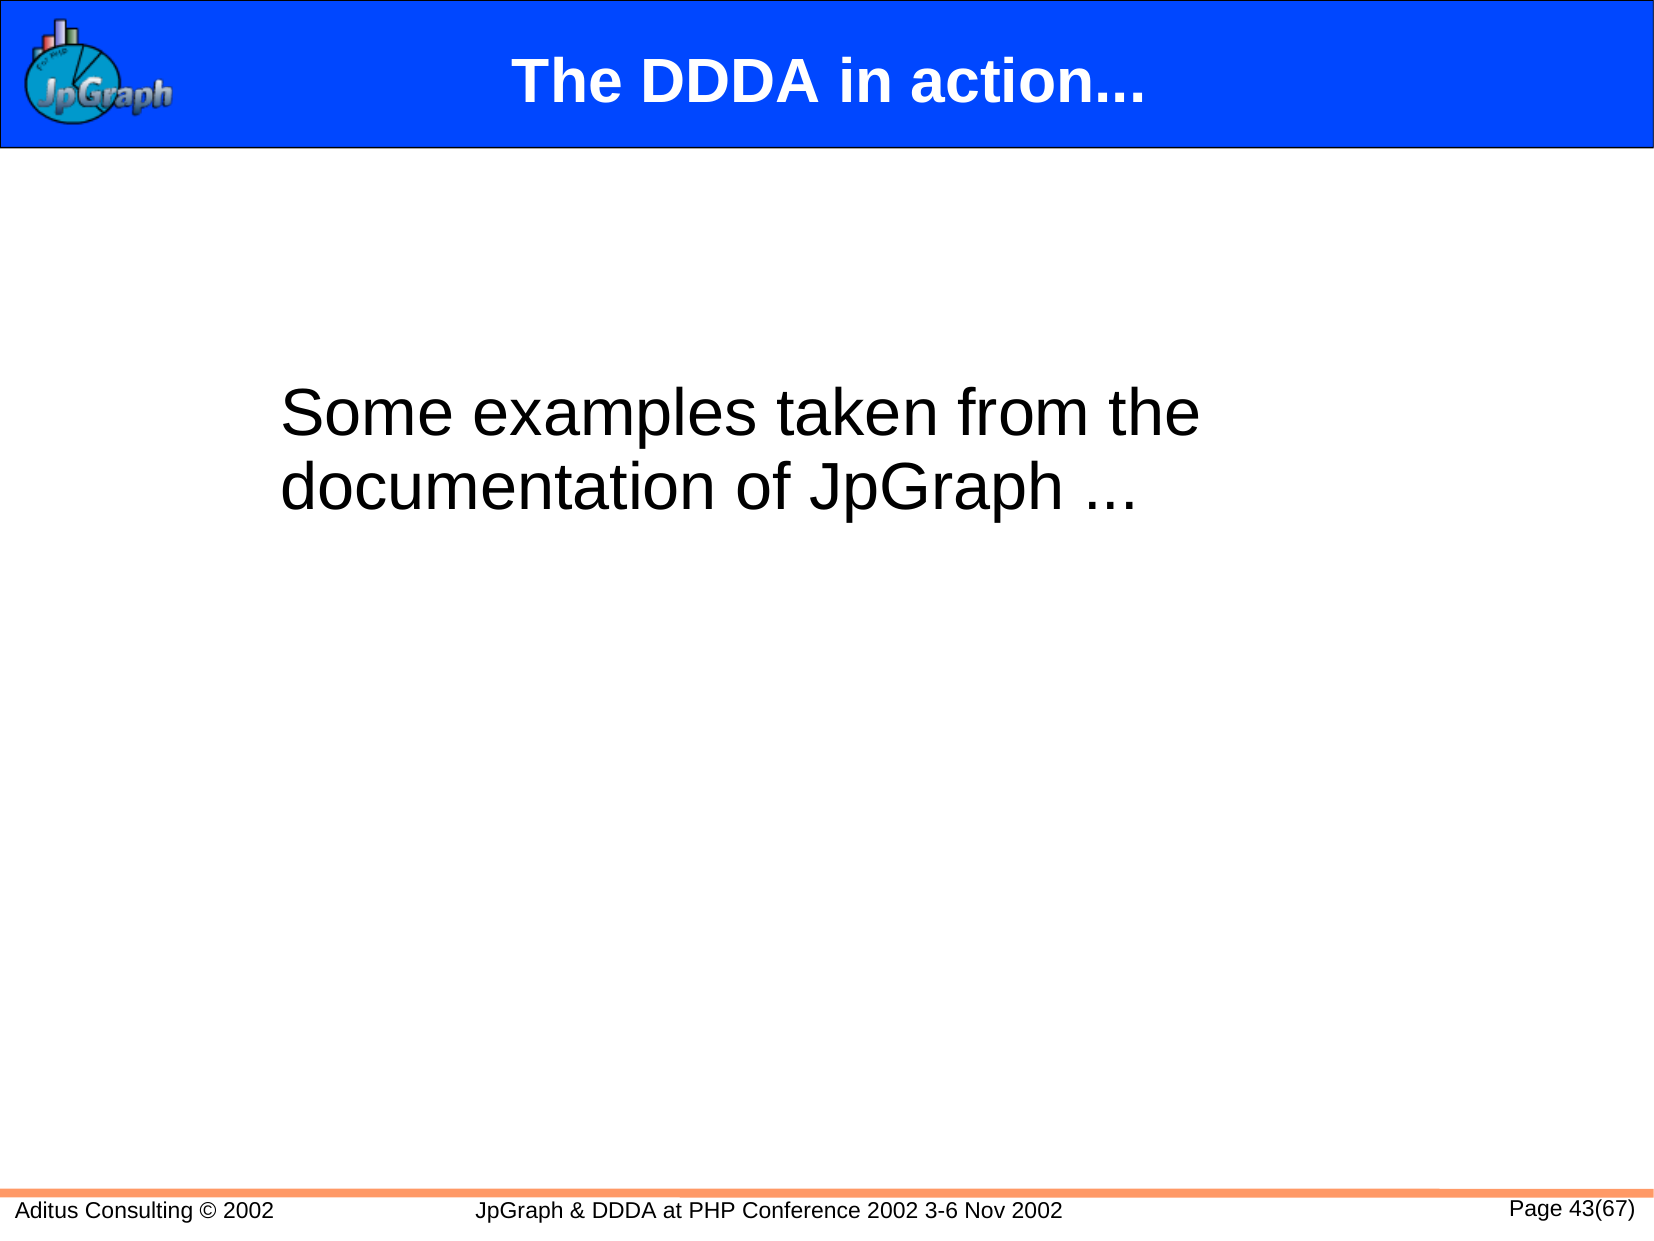

# The DDDA in action...
Some examples taken from the documentation of JpGraph ...